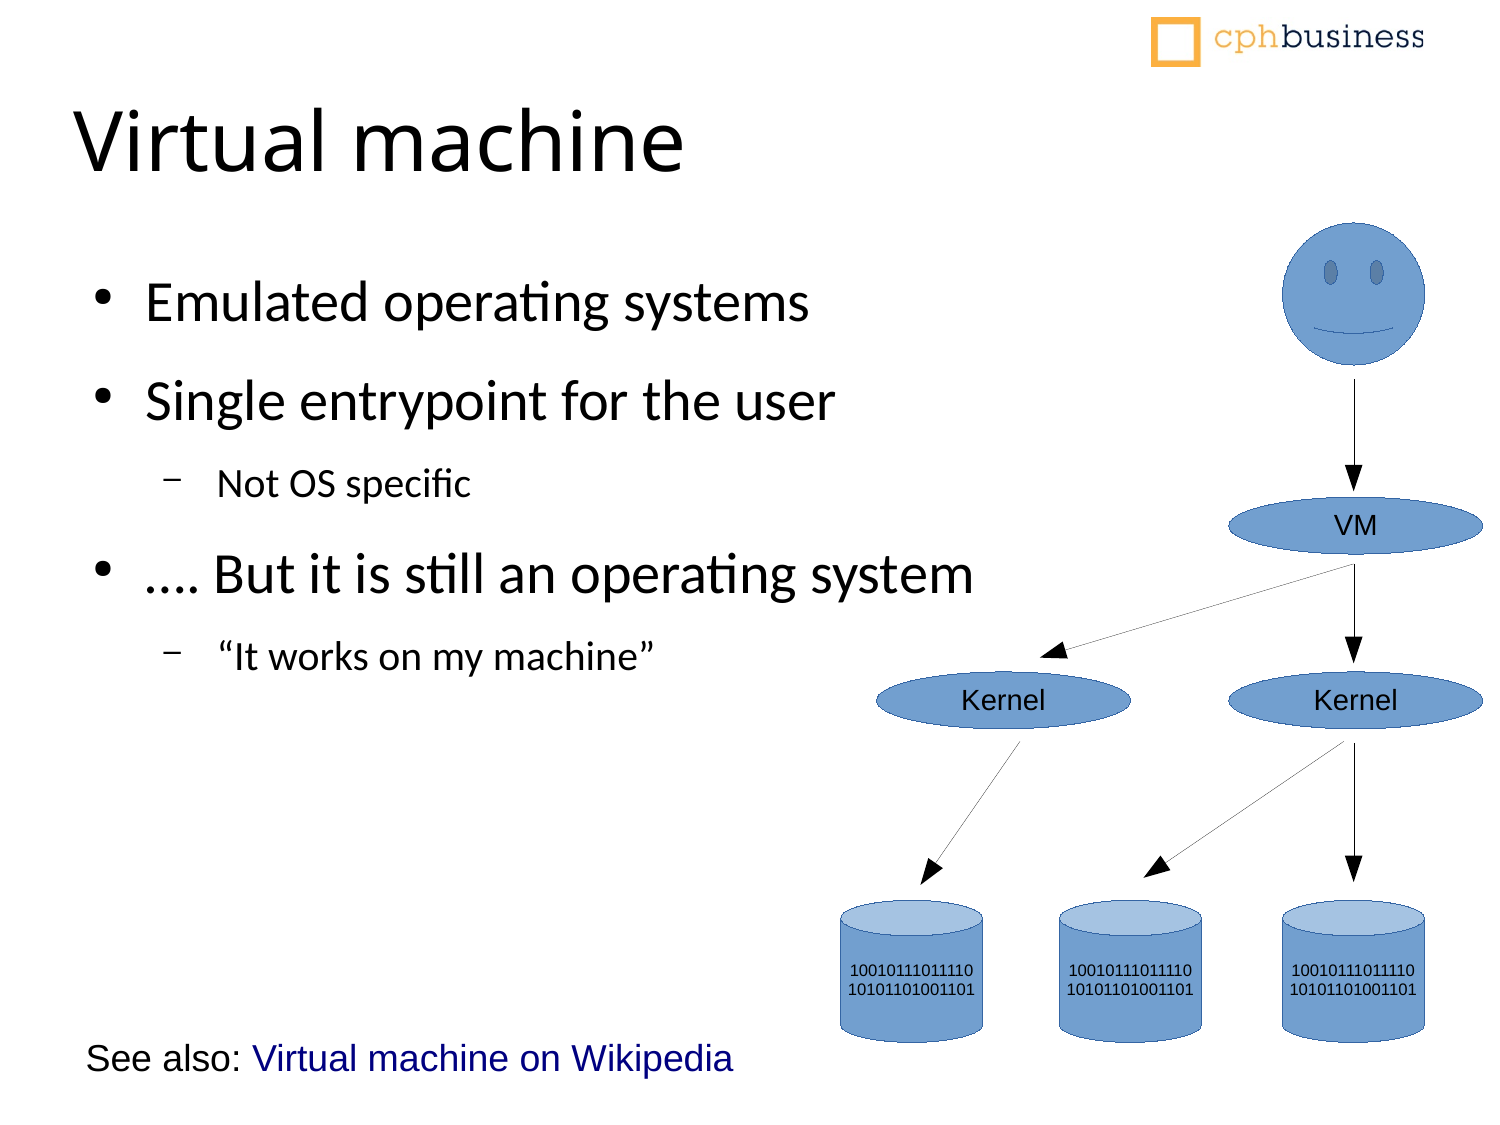

Virtual machine
# Emulated operating systems
Single entrypoint for the user
Not OS specific
…. But it is still an operating system
“It works on my machine”
VM
Kernel
Kernel
10010111011110
10101101001101
10010111011110
10101101001101
10010111011110
10101101001101
See also: Virtual machine on Wikipedia